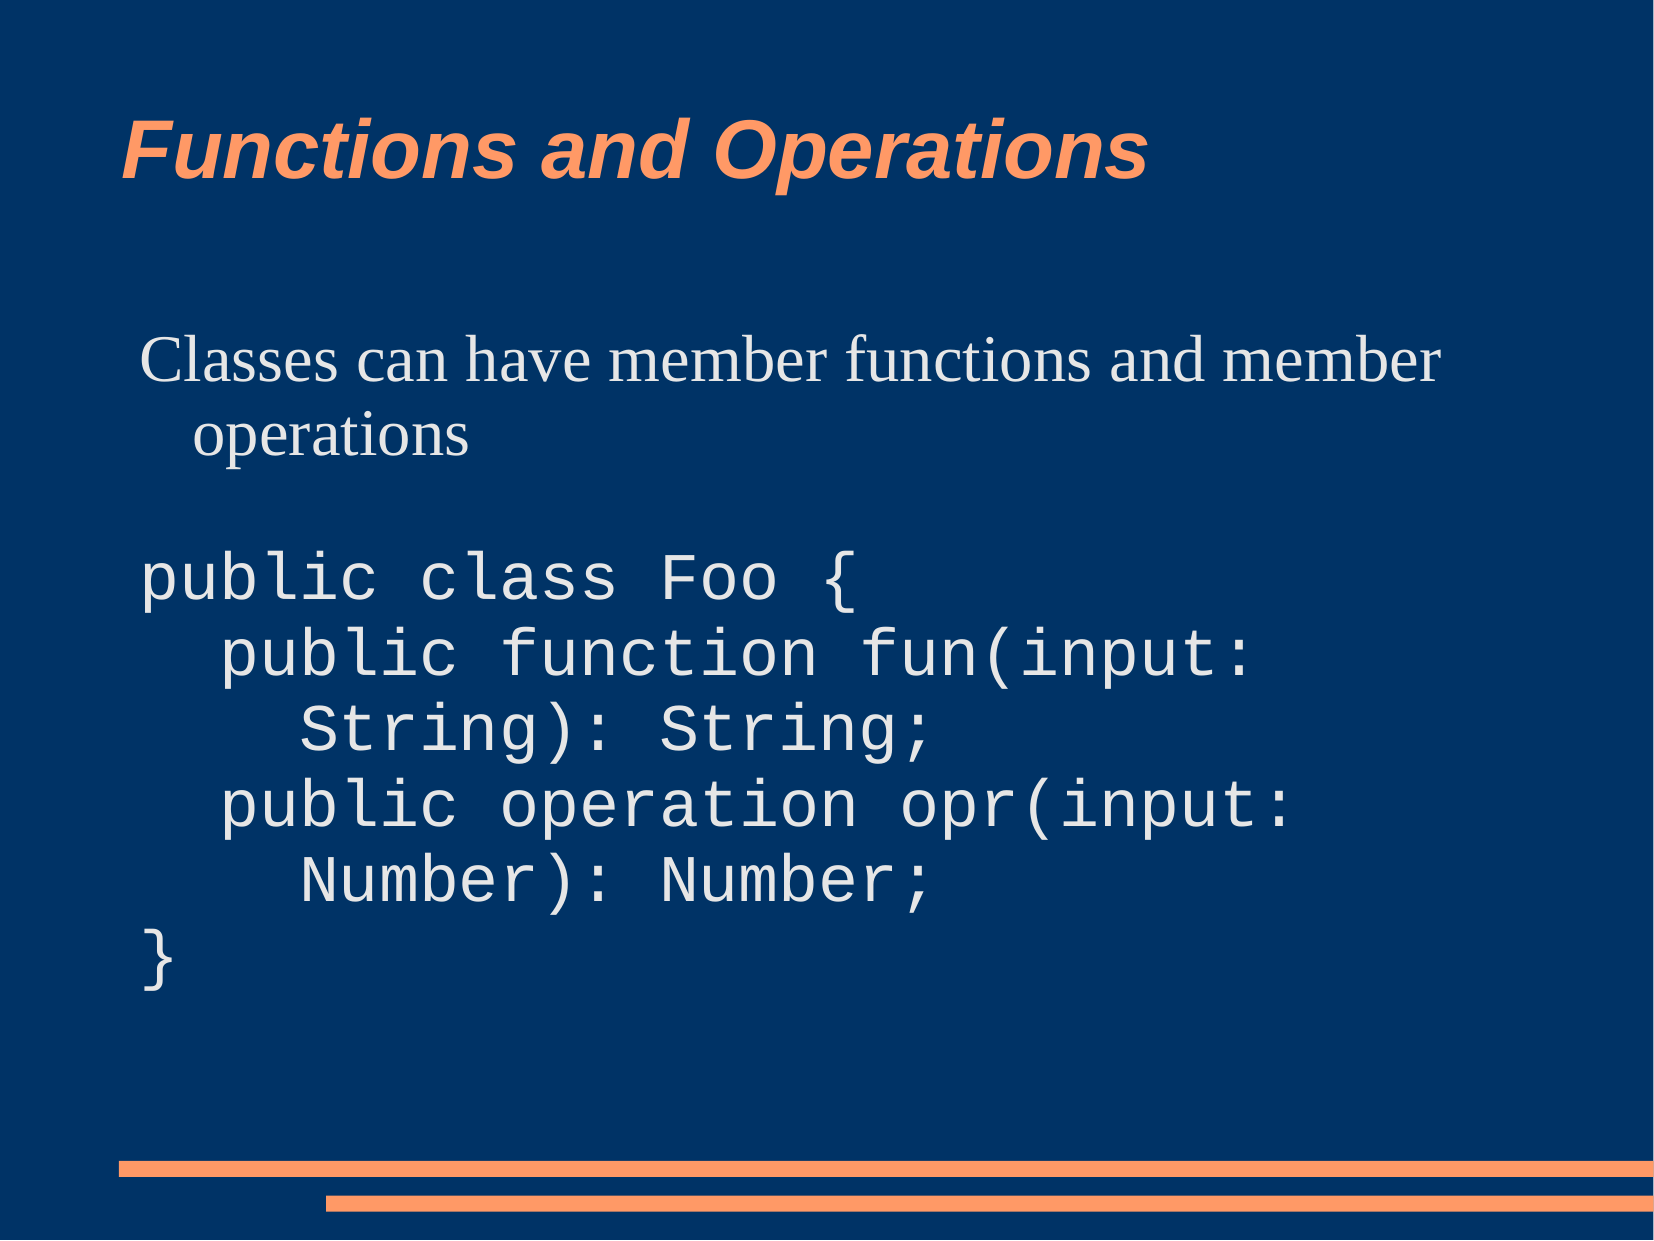

# Functions and Operations
Classes can have member functions and member operations
public class Foo {
 public function fun(input:
 String): String;
 public operation opr(input:
 Number): Number;
}